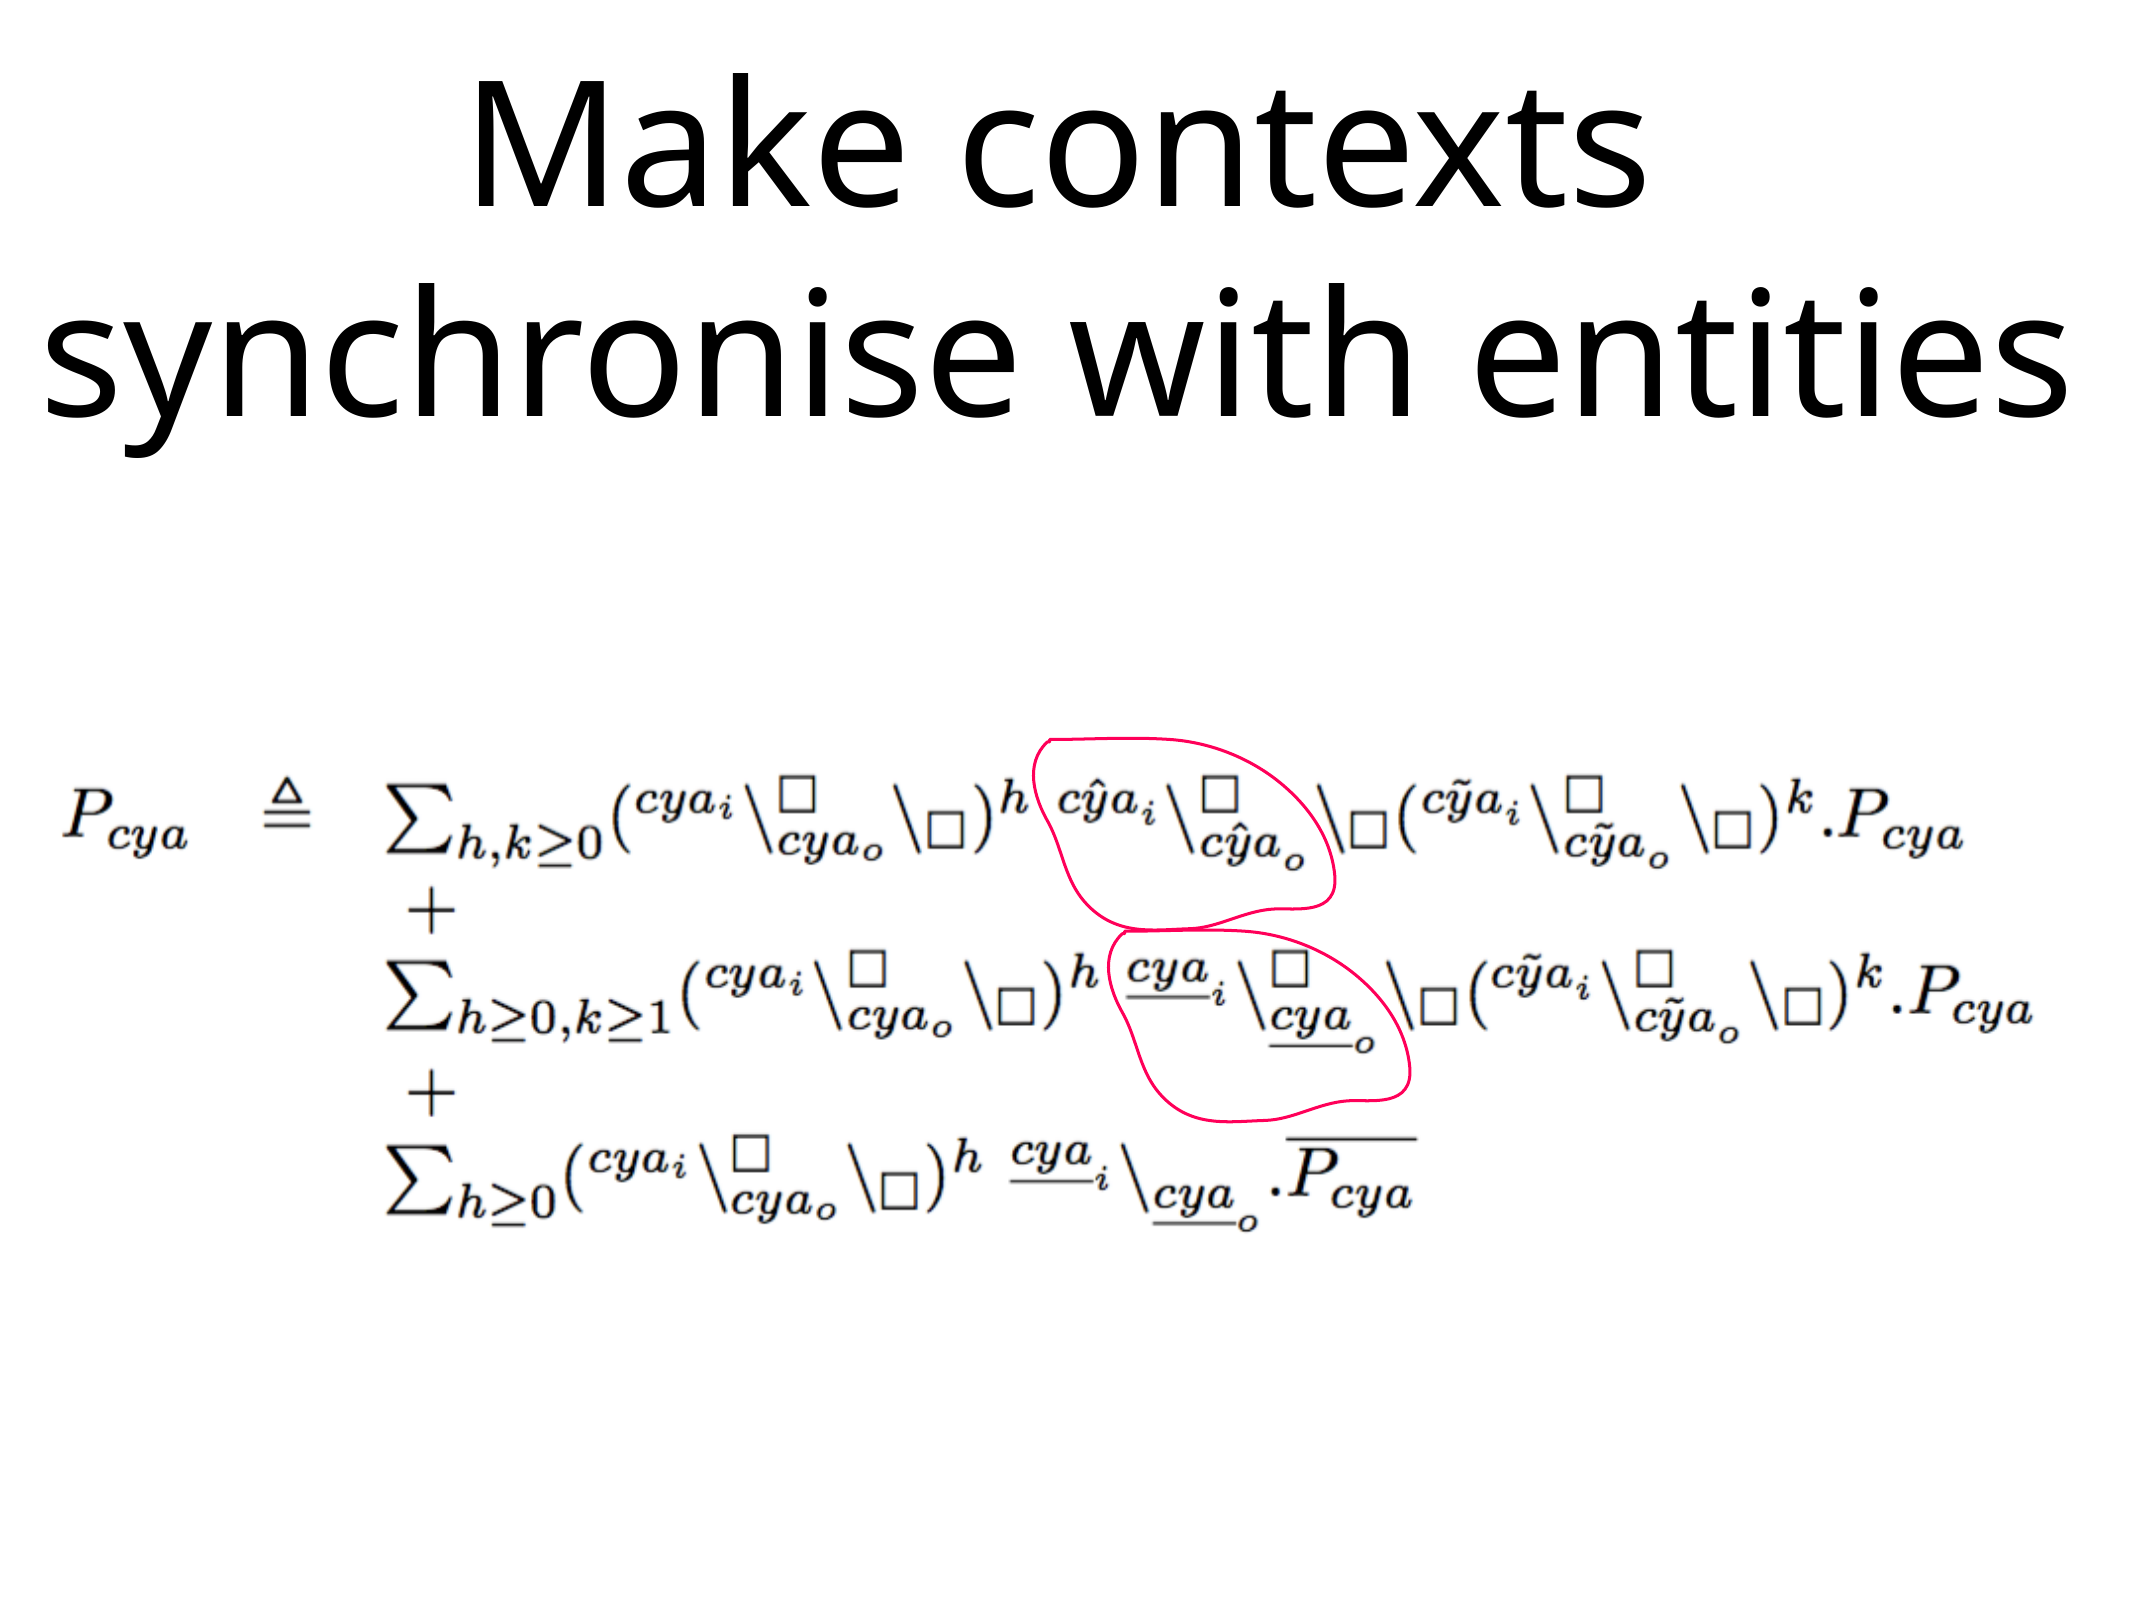

# Make contexts synchronise with entities
59